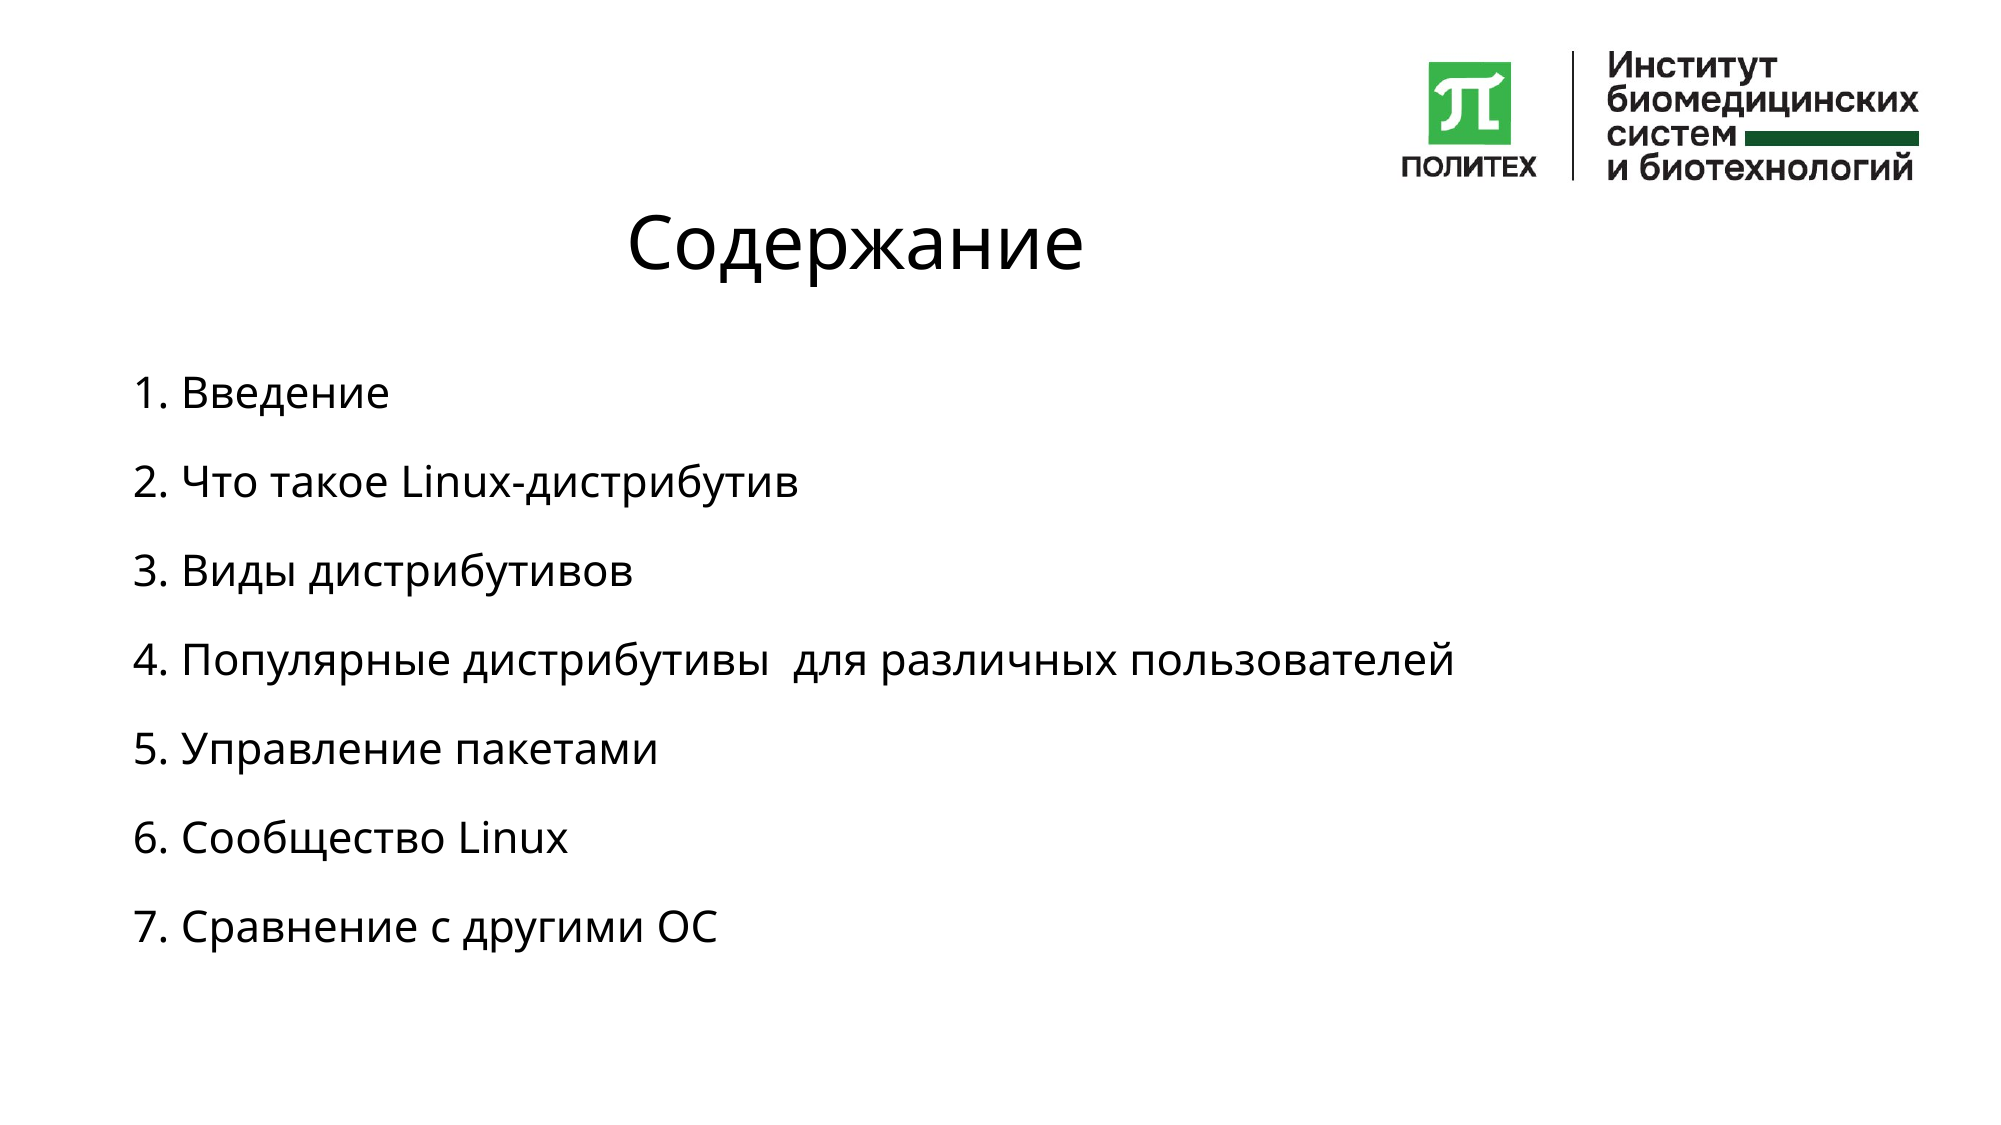

# Содержание
1. Введение
2. Что такое Linux-дистрибутив
3. Виды дистрибутивов
4. Популярные дистрибутивы для различных пользователей
5. Управление пакетами
6. Сообщество Linux
7. Сравнение с другими ОС